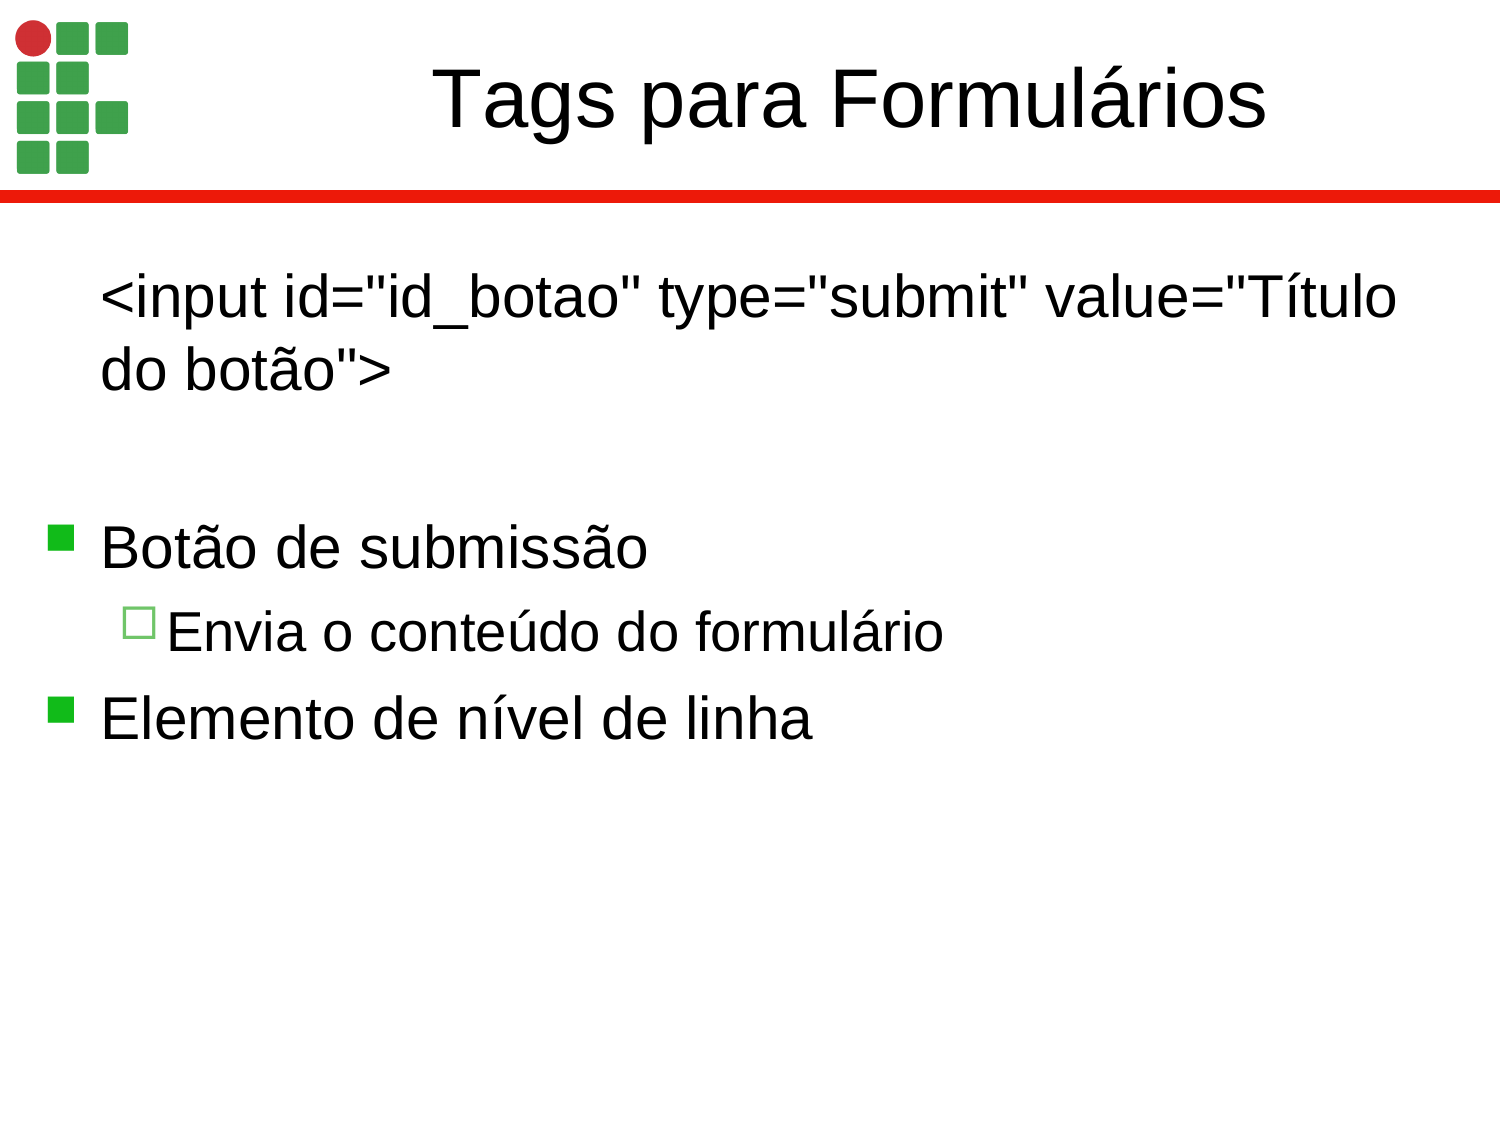

# Tags para Formulários
<input id="id_botao" type="submit" value="Título do botão">
Botão de submissão
Envia o conteúdo do formulário
Elemento de nível de linha